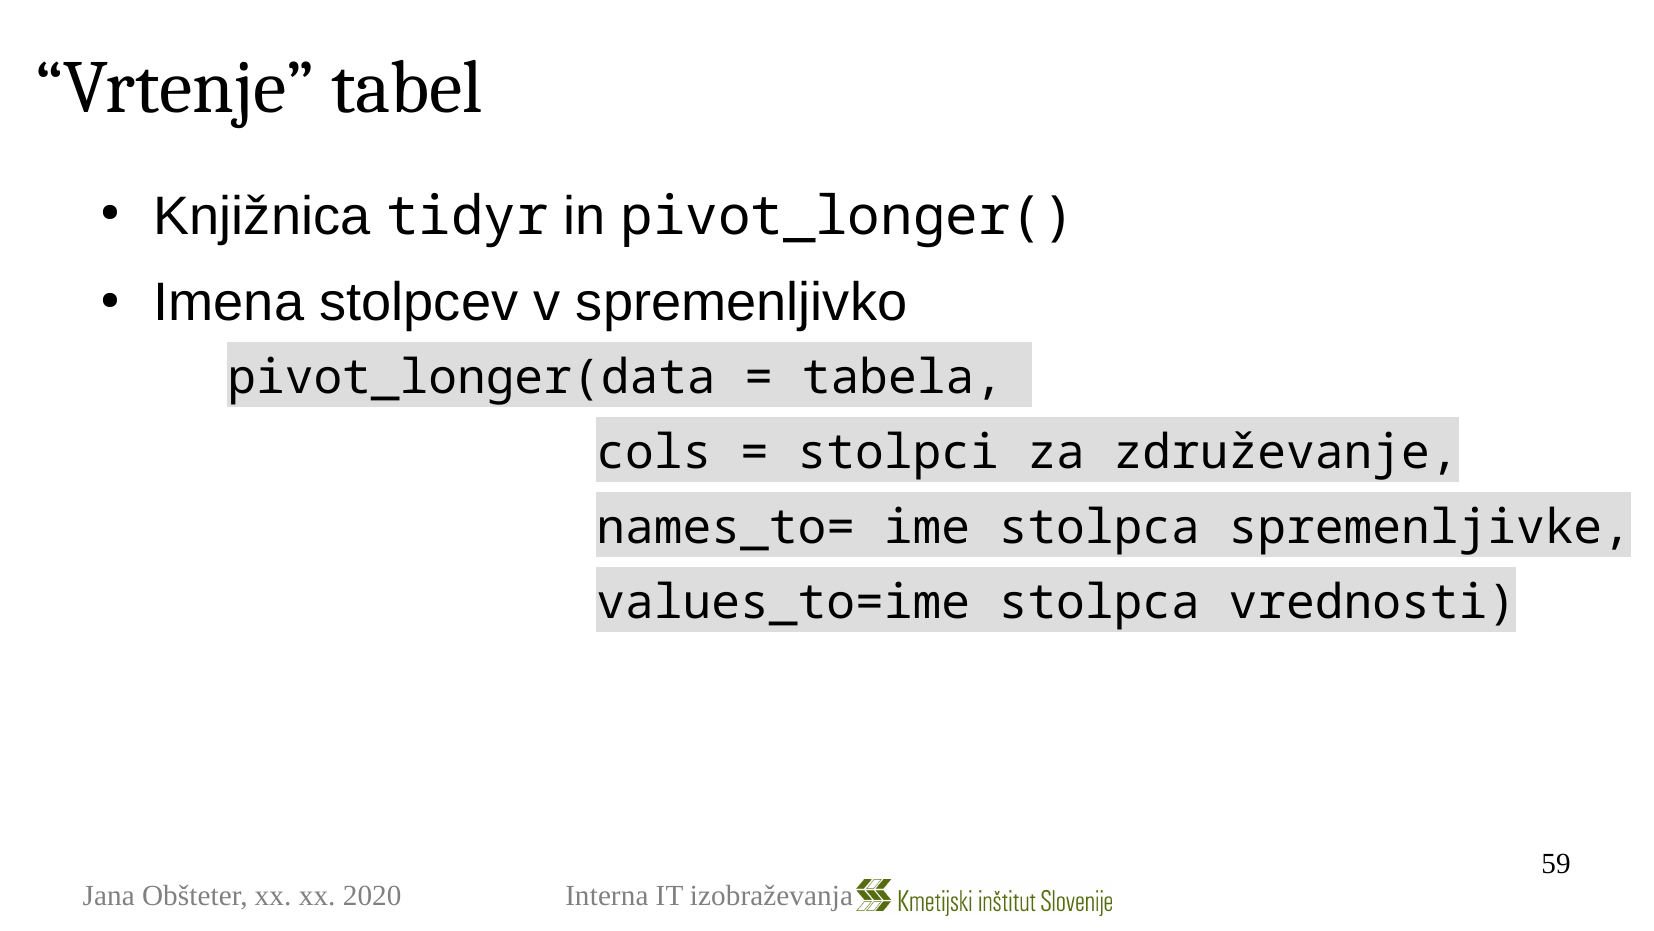

# “Vrtenje” tabel
Knjižnica tidyr in pivot_longer()
Imena stolpcev v spremenljivko
	pivot_longer(data = tabela,
						cols = stolpci za združevanje,
						names_to= ime stolpca spremenljivke,
						values_to=ime stolpca vrednosti)
59